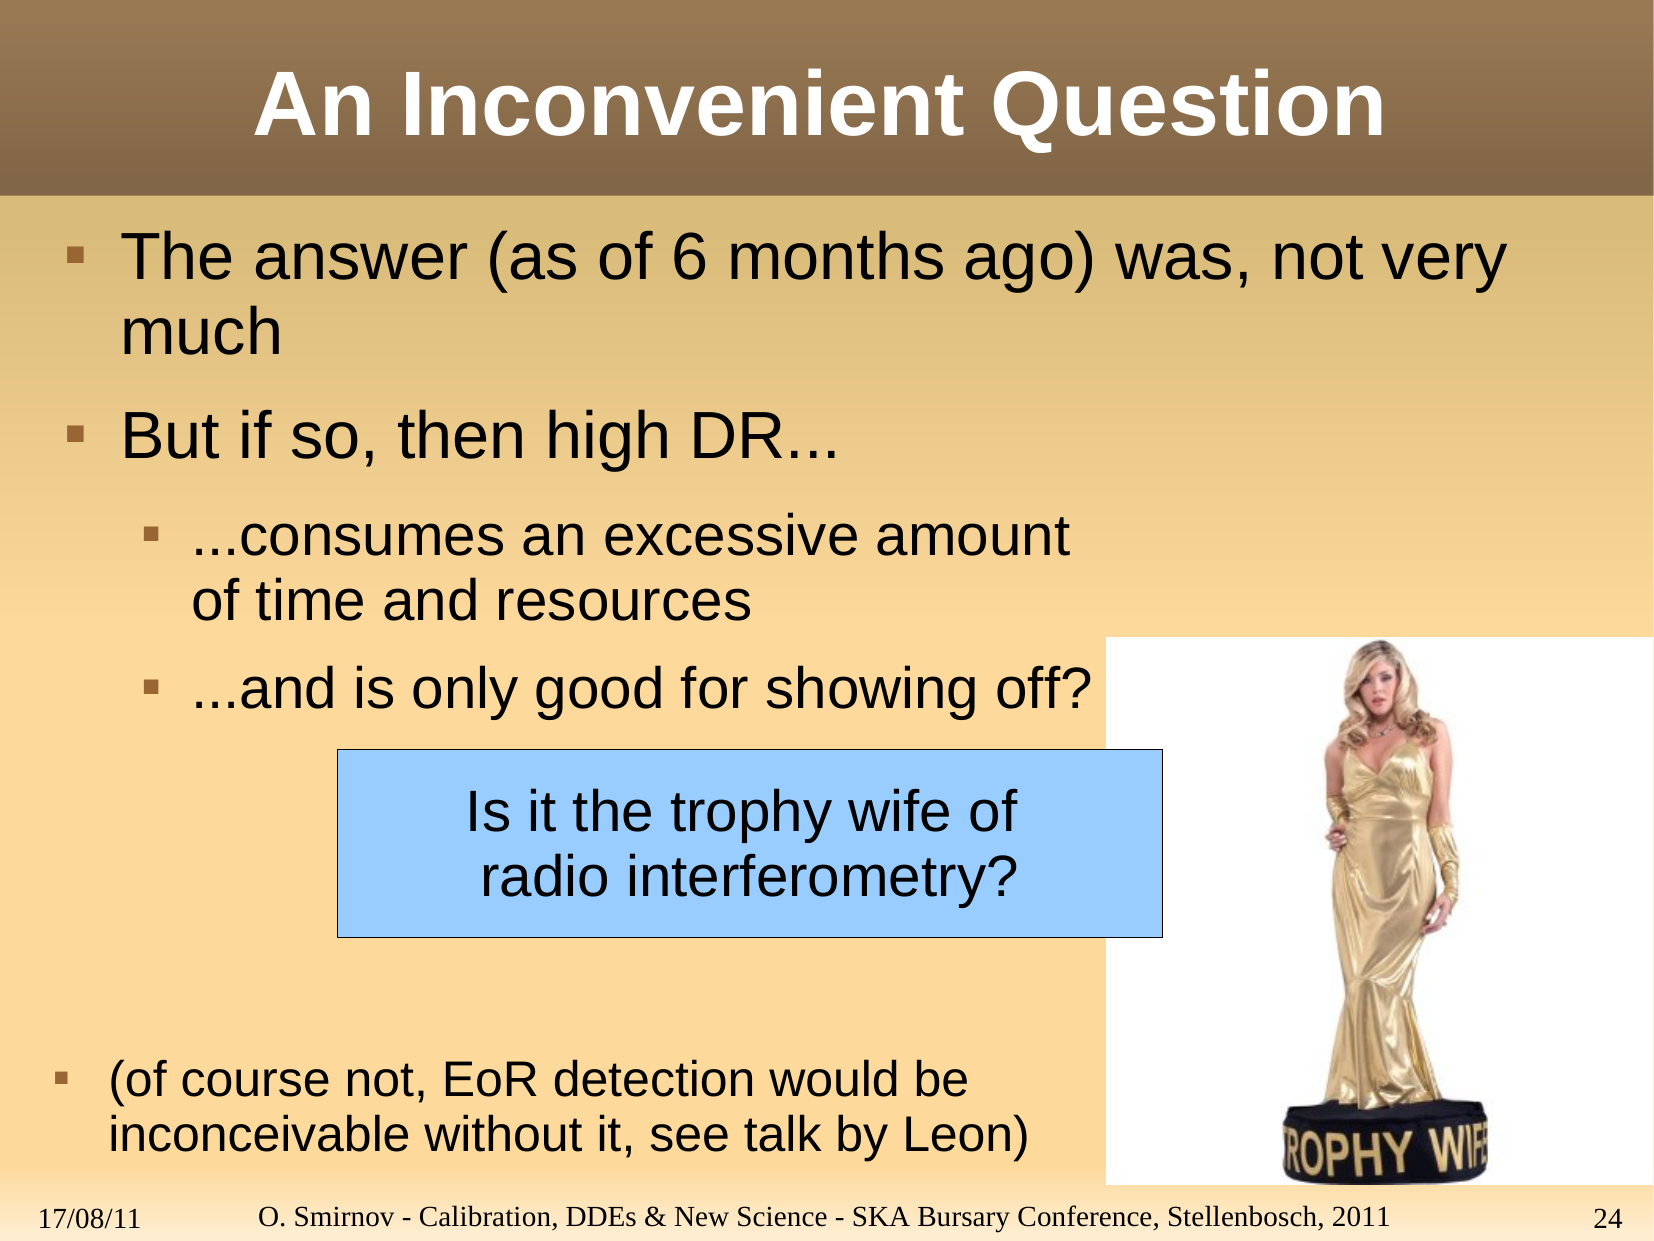

# An Inconvenient Question
The answer (as of 6 months ago) was, not very much
But if so, then high DR...
...consumes an excessive amount
of time and resources
...and is only good for showing off?
Is it the trophy wife of
radio interferometry?
(of course not, EoR detection would be inconceivable without it, see talk by Leon)
O. Smirnov - Calibration, DDEs & New Science - SKA Bursary Conference, Stellenbosch, 2011
17/08/11
24